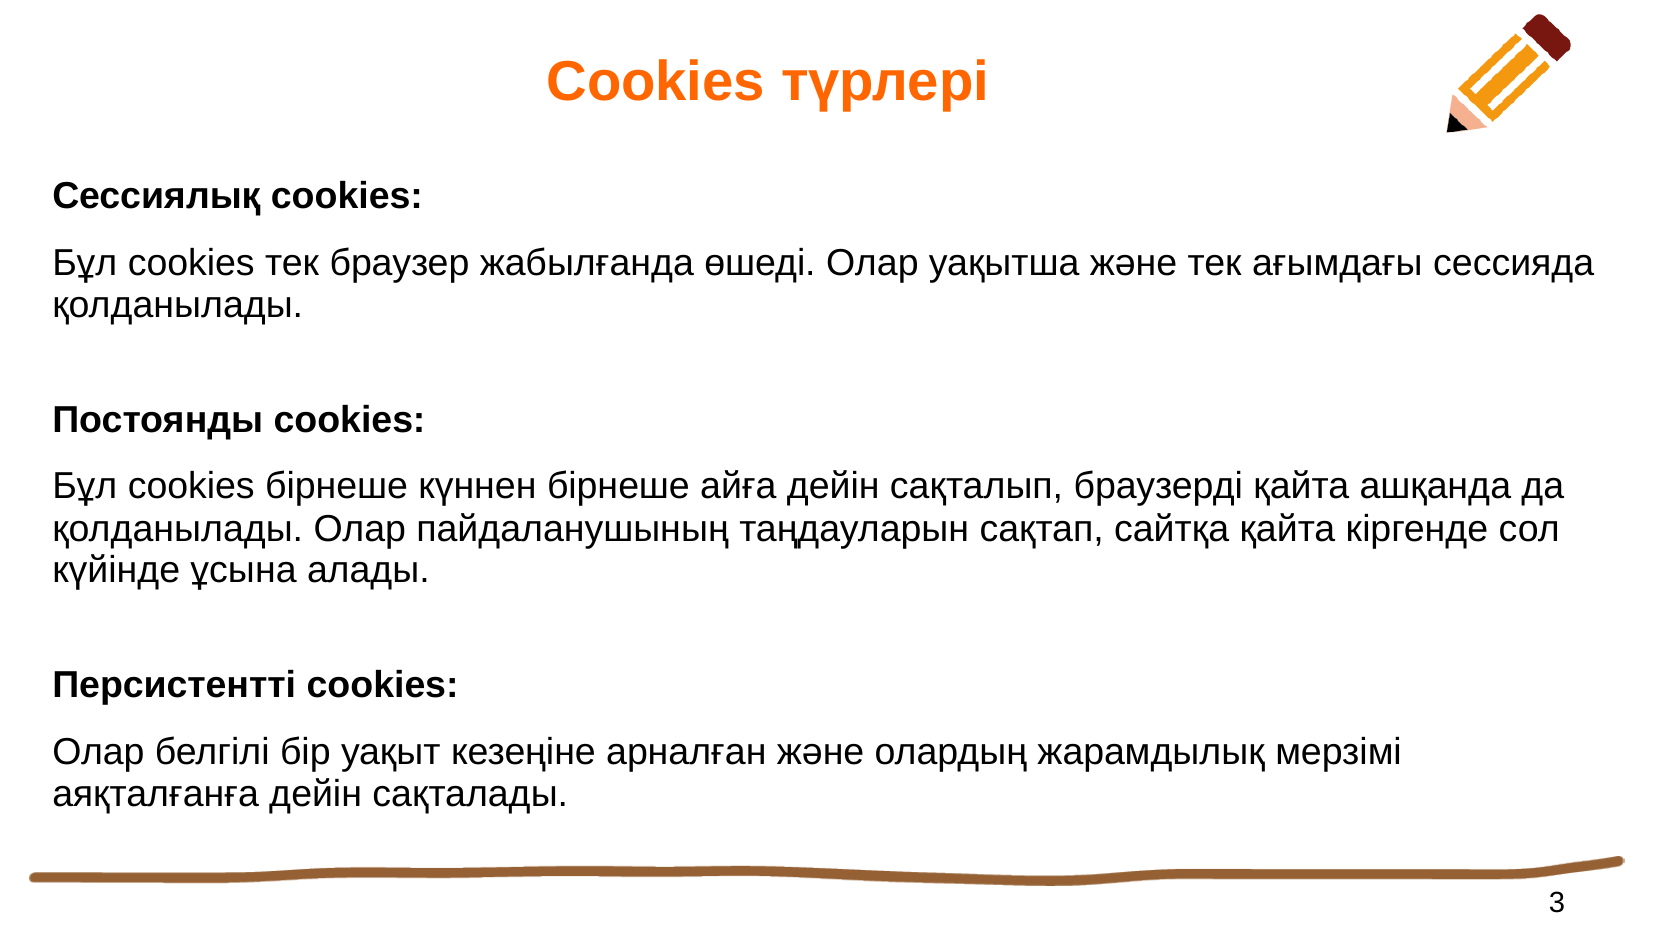

# Cookies түрлері
Сессиялық cookies:
Бұл cookies тек браузер жабылғанда өшеді. Олар уақытша және тек ағымдағы сессияда қолданылады.
Постоянды cookies:
Бұл cookies бірнеше күннен бірнеше айға дейін сақталып, браузерді қайта ашқанда да қолданылады. Олар пайдаланушының таңдауларын сақтап, сайтқа қайта кіргенде сол күйінде ұсына алады.
Персистентті cookies:
Олар белгілі бір уақыт кезеңіне арналған және олардың жарамдылық мерзімі аяқталғанға дейін сақталады.
3